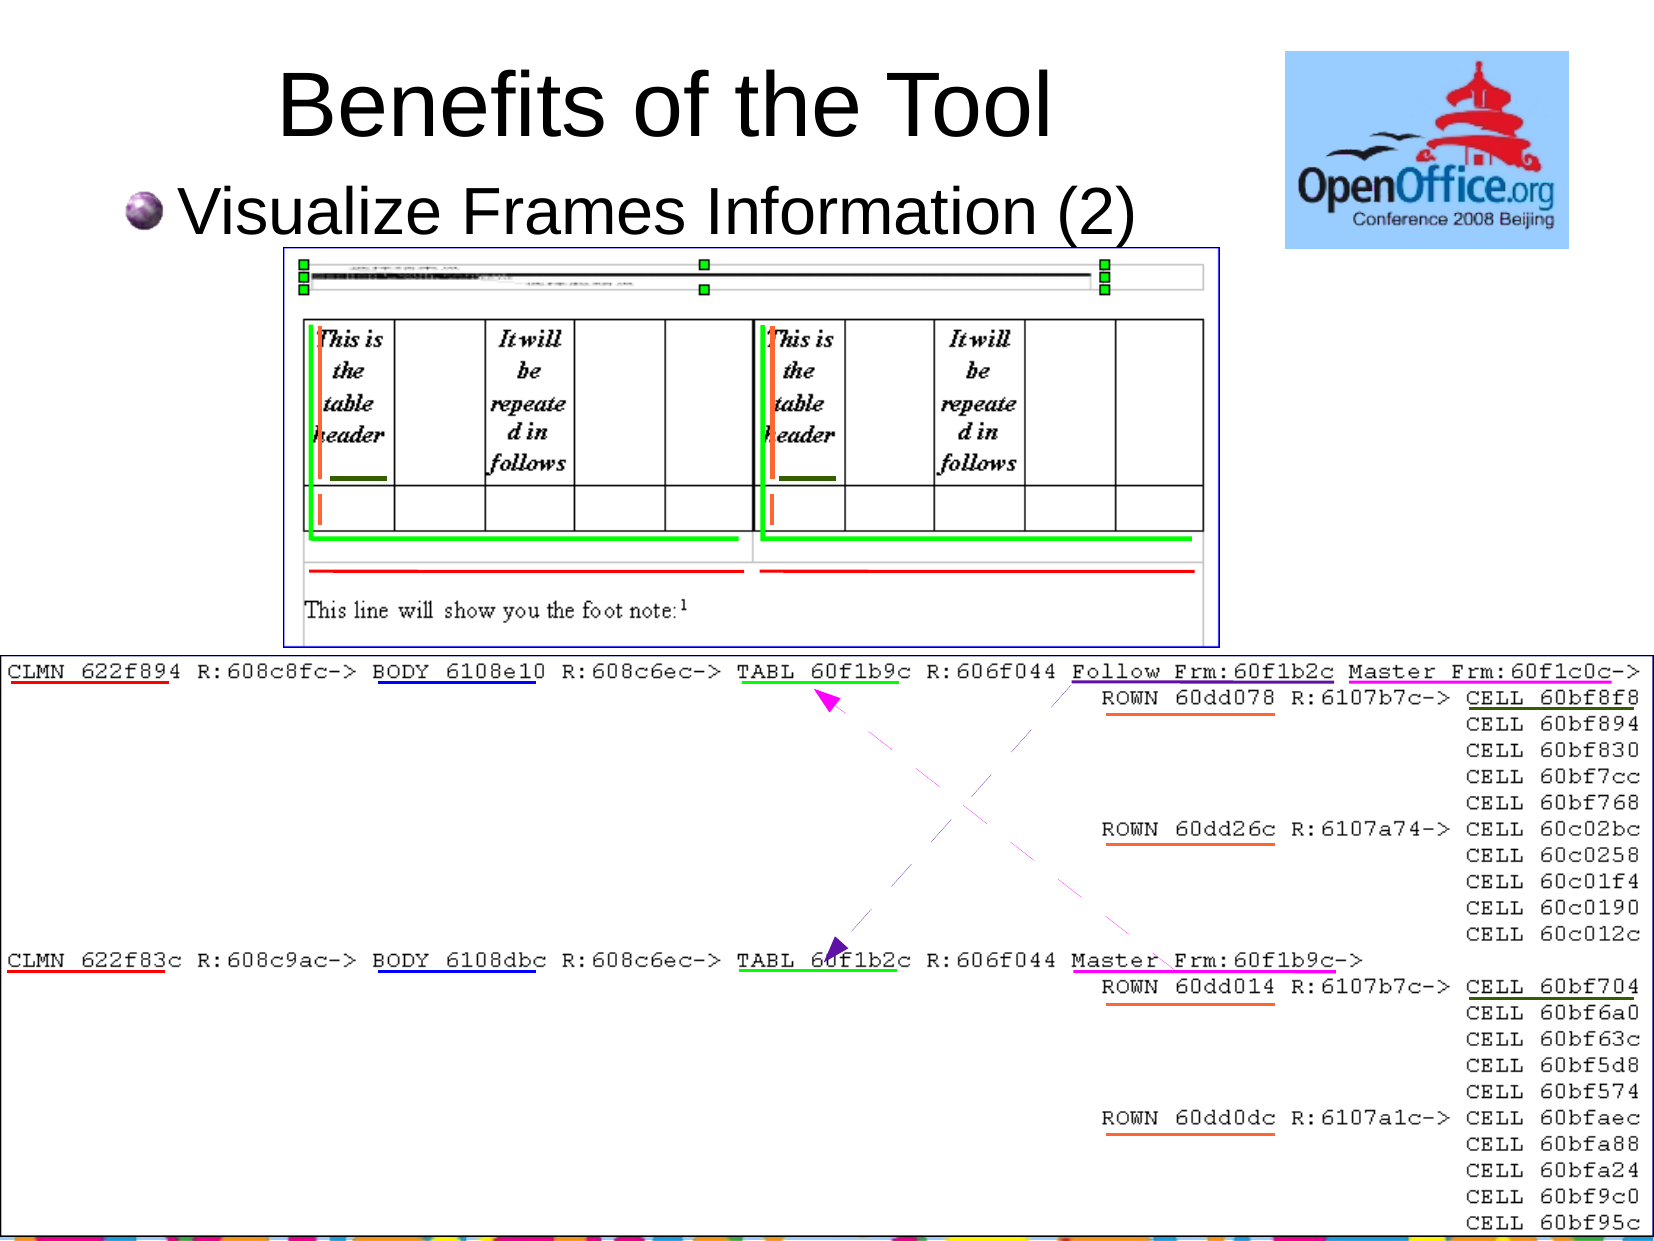

# Benefits of the Tool
Visualize Frames Information (2)